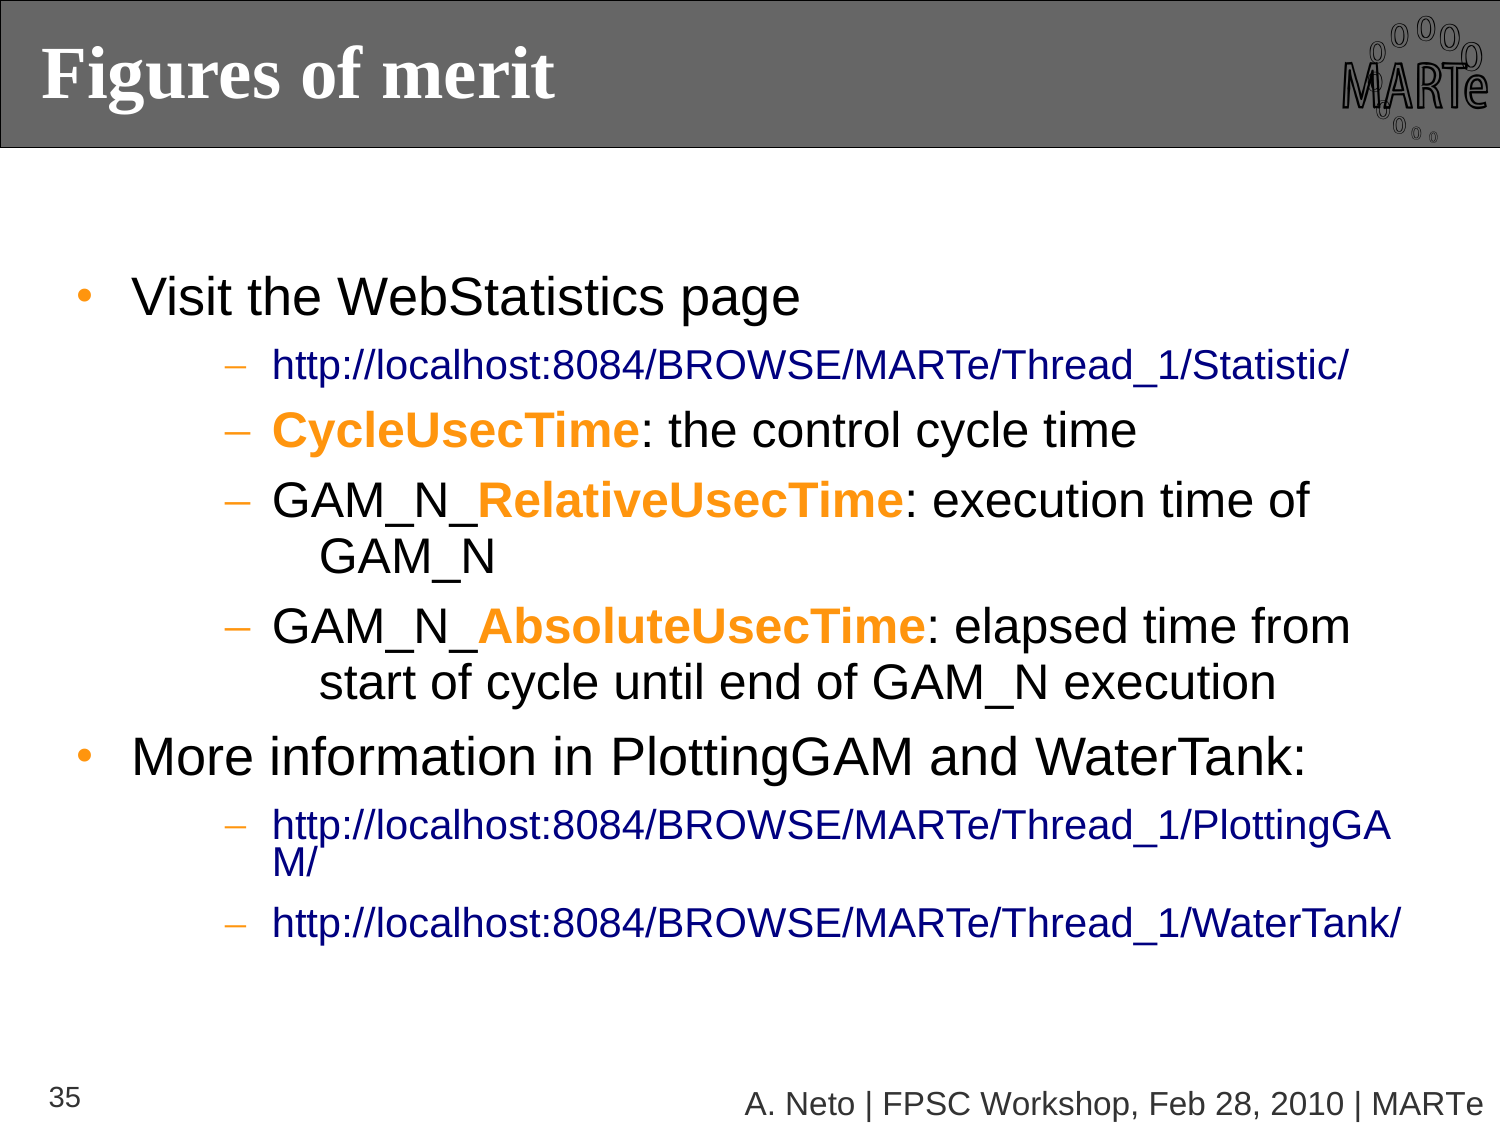

# Figures of merit
Visit the WebStatistics page
http://localhost:8084/BROWSE/MARTe/Thread_1/Statistic/
CycleUsecTime: the control cycle time
GAM_N_RelativeUsecTime: execution time of GAM_N
GAM_N_AbsoluteUsecTime: elapsed time from start of cycle until end of GAM_N execution
More information in PlottingGAM and WaterTank:
http://localhost:8084/BROWSE/MARTe/Thread_1/PlottingGAM/
http://localhost:8084/BROWSE/MARTe/Thread_1/WaterTank/